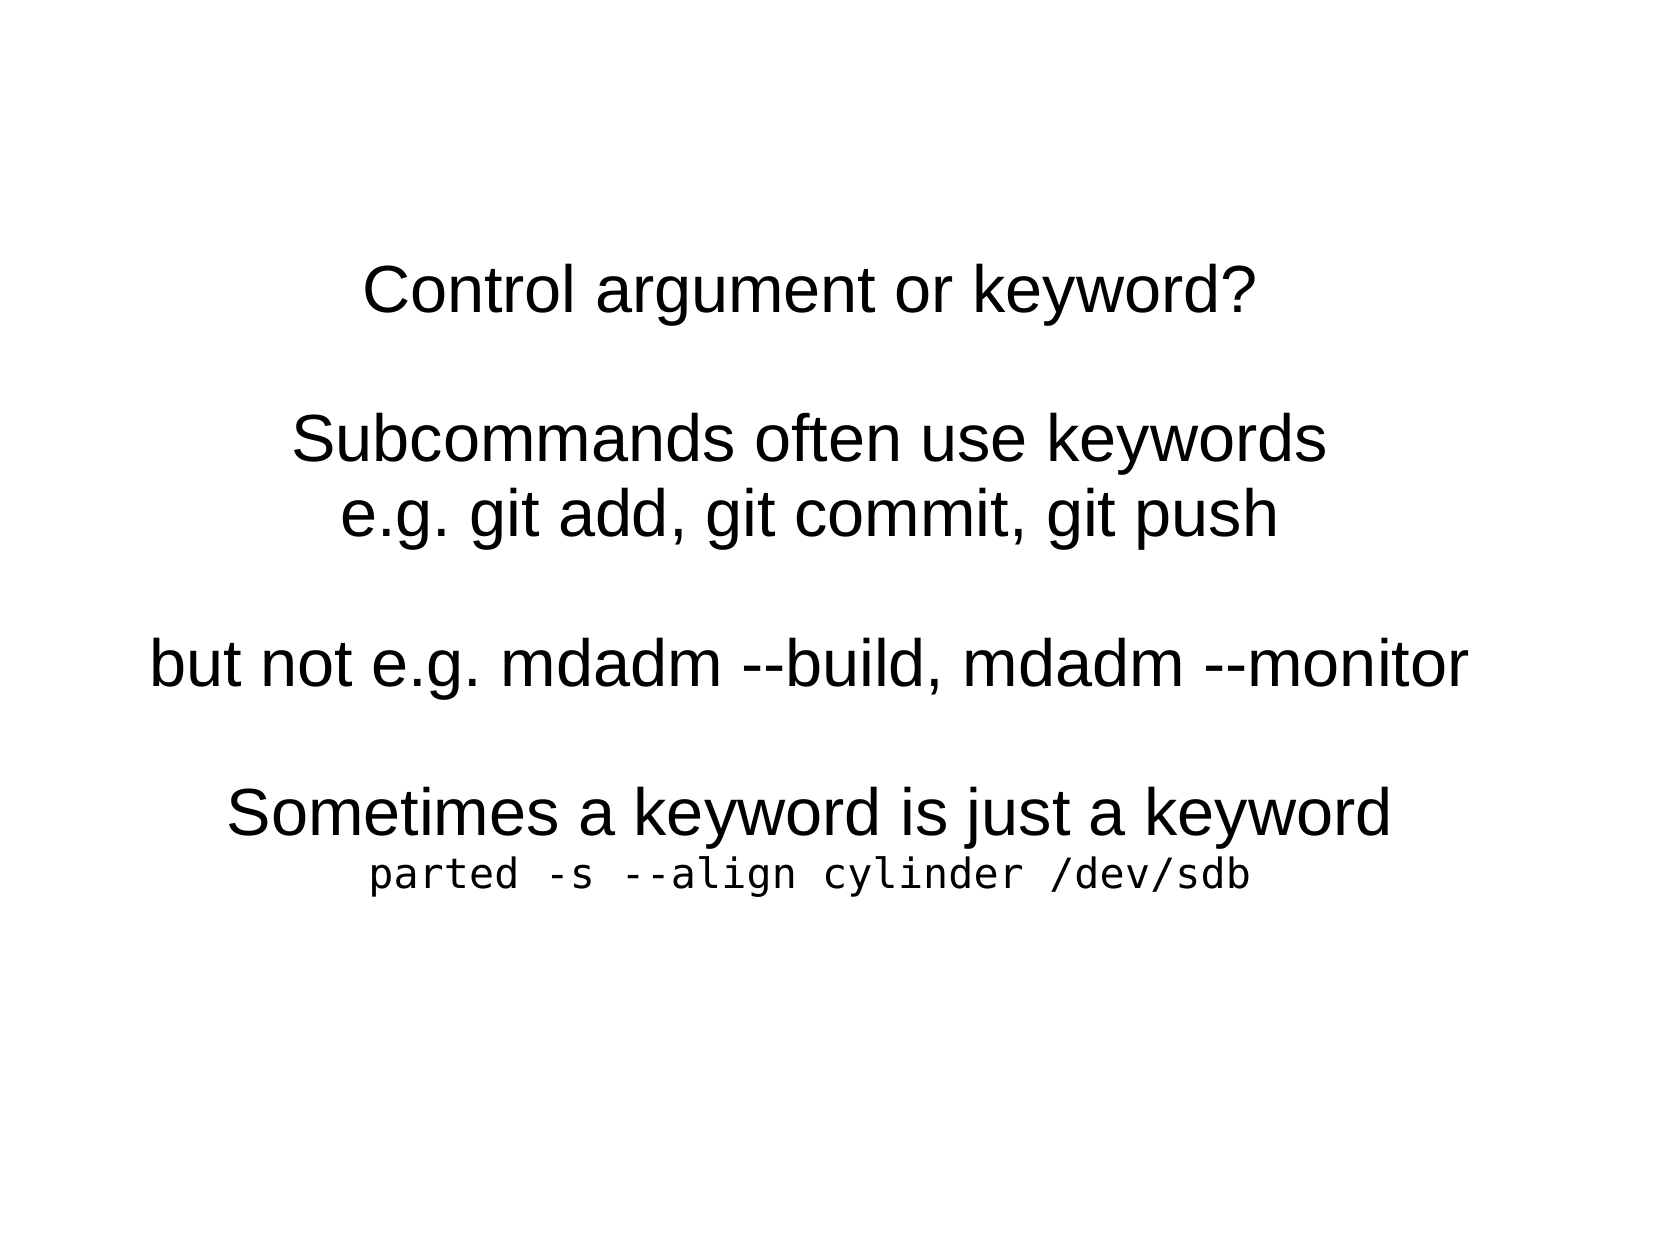

Control argument or keyword?
Subcommands often use keywords
e.g. git add, git commit, git push
but not e.g. mdadm --build, mdadm --monitor
Sometimes a keyword is just a keyword
parted -s --align cylinder /dev/sdb